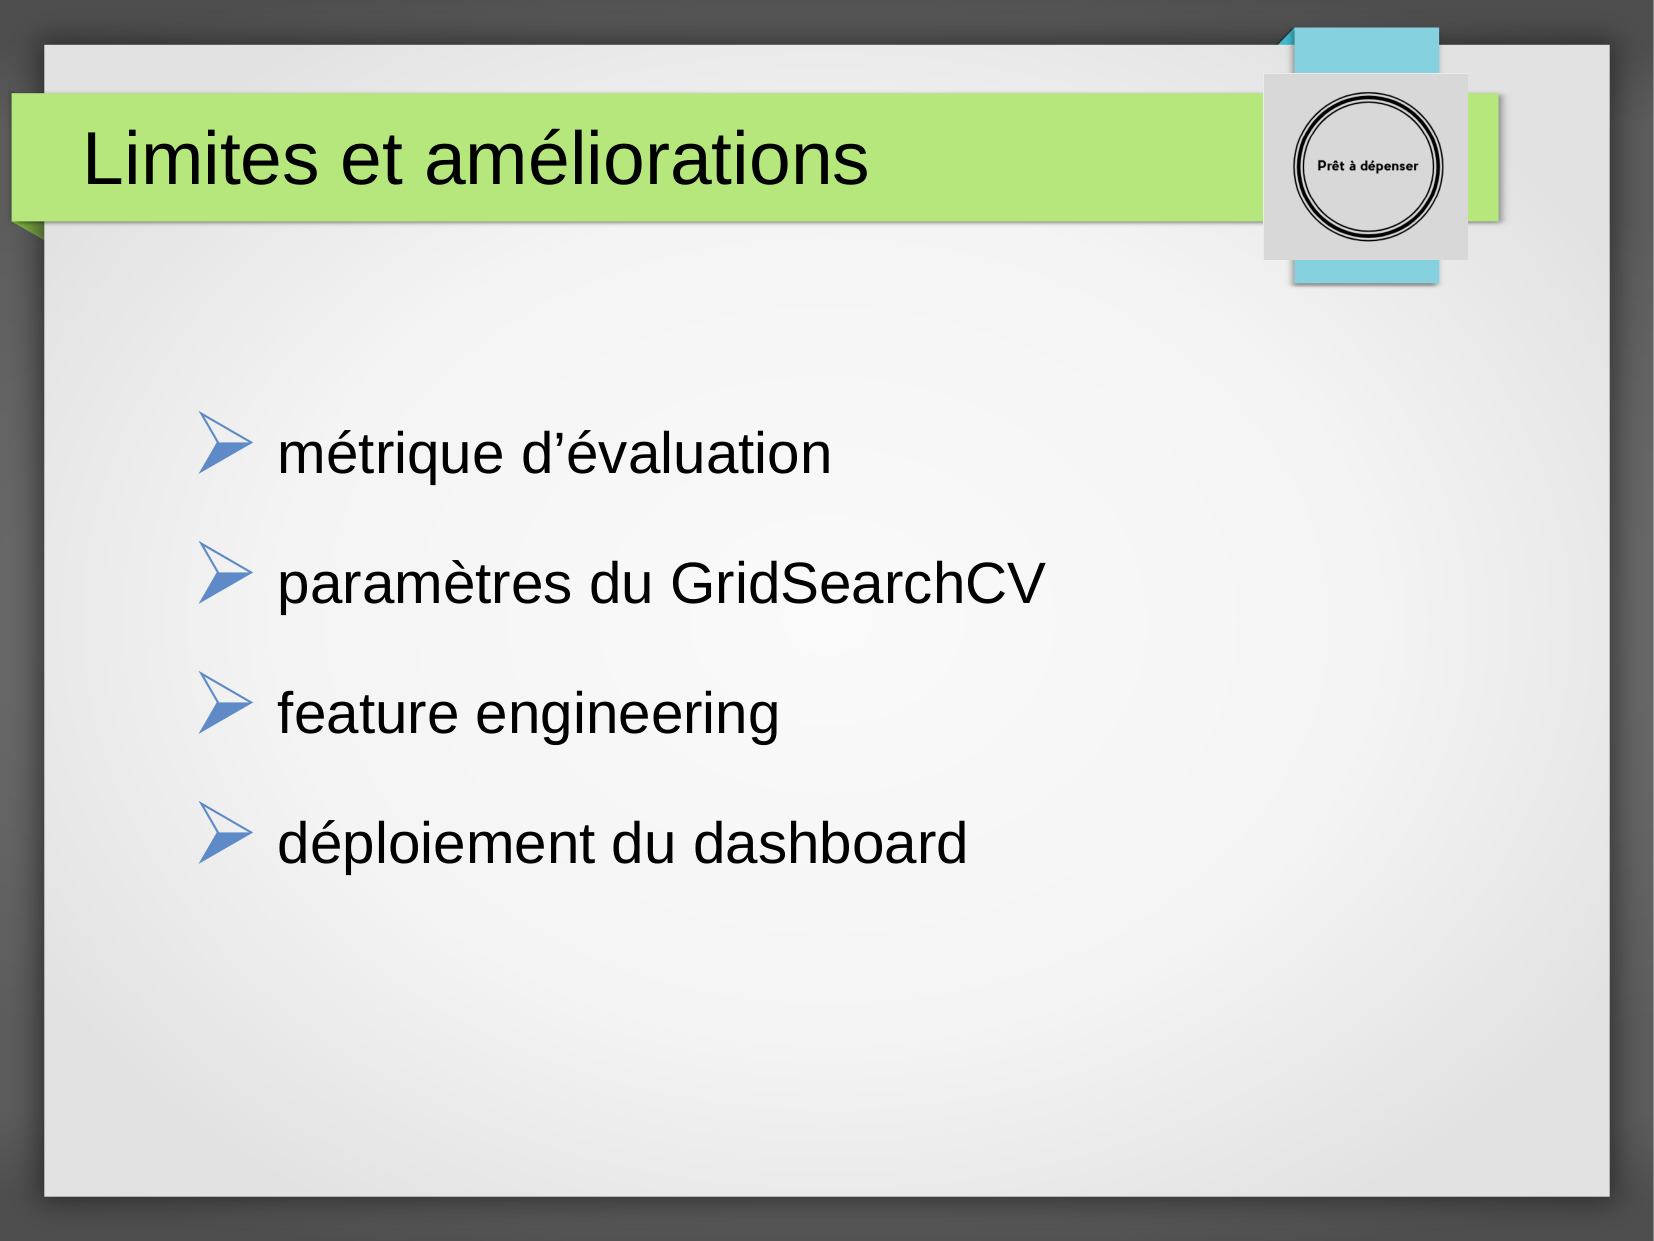

# Limites et améliorations
 métrique d’évaluation
 paramètres du GridSearchCV
 feature engineering
 déploiement du dashboard